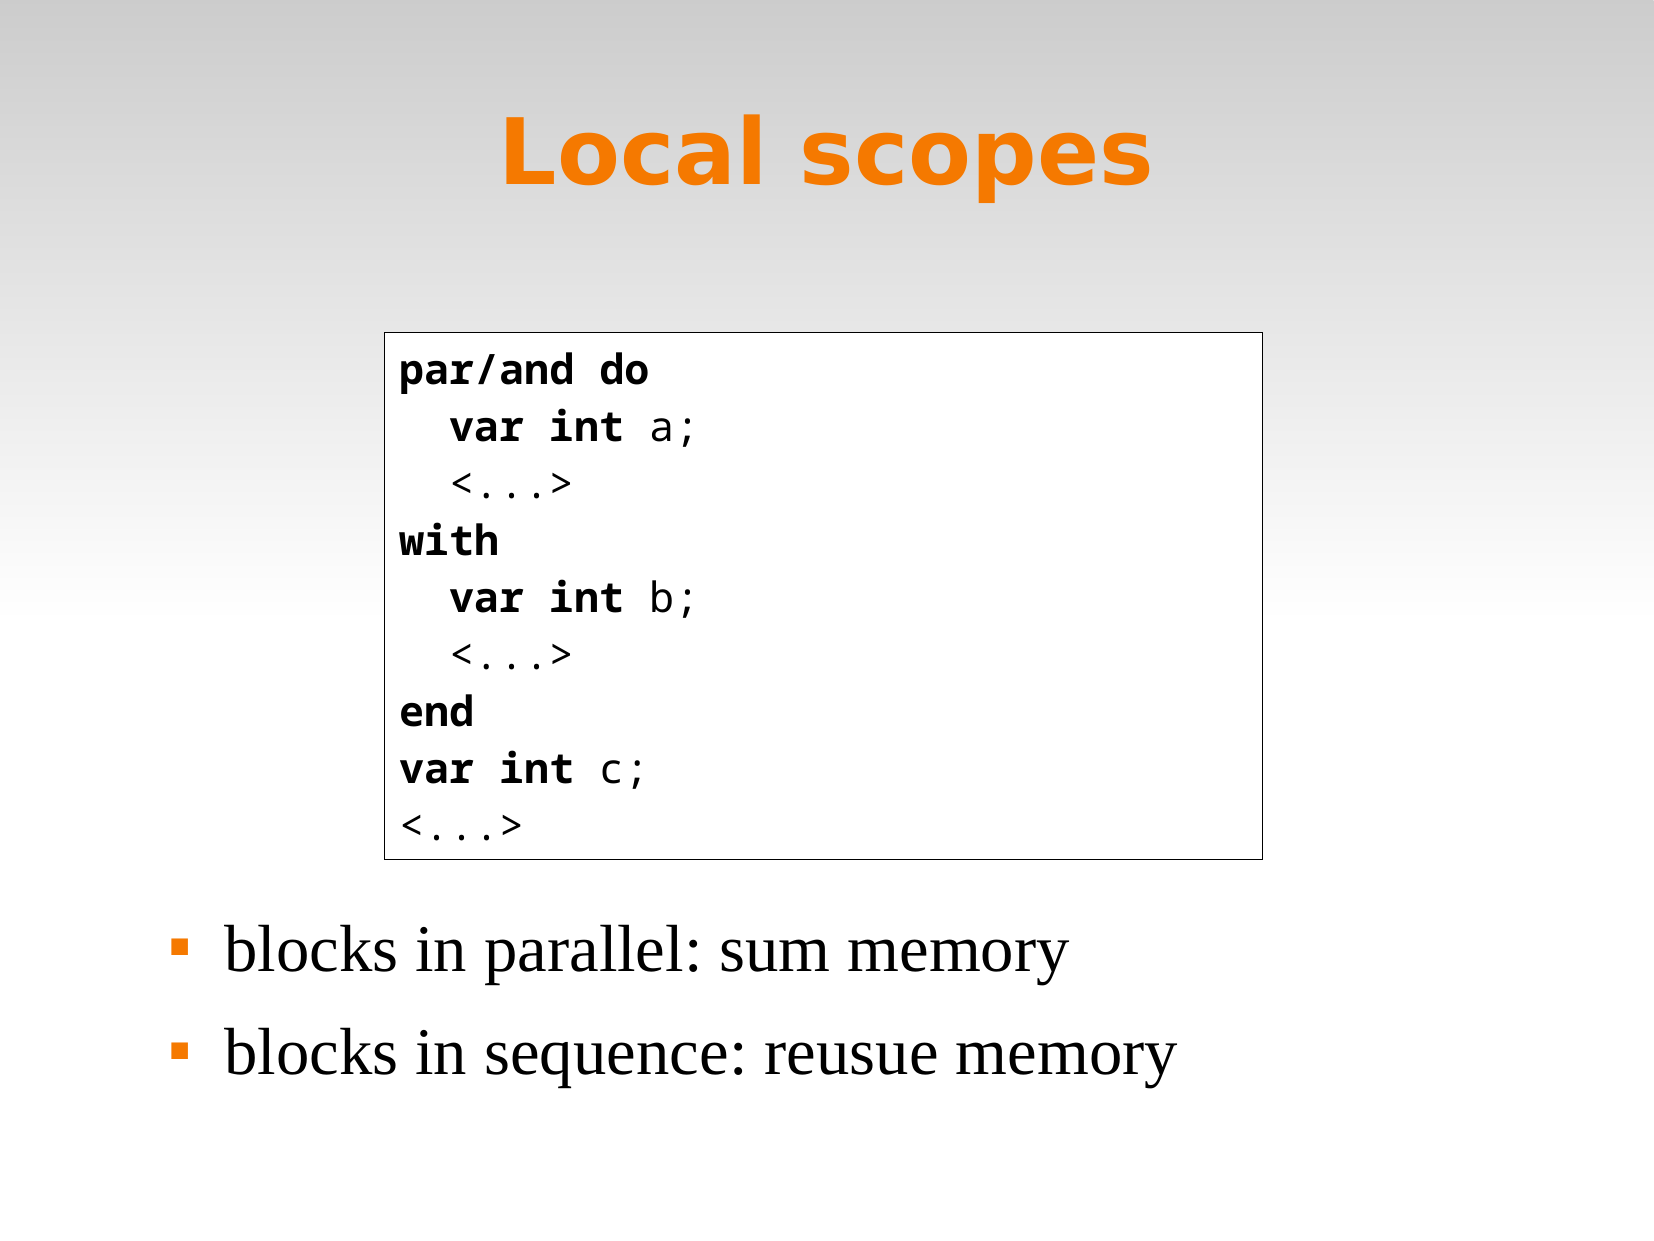

# Local scopes
blocks in parallel: sum memory
blocks in sequence: reusue memory
par/and do
 var int a;
 <...>
with
 var int b;
 <...>
end
var int c;
<...>